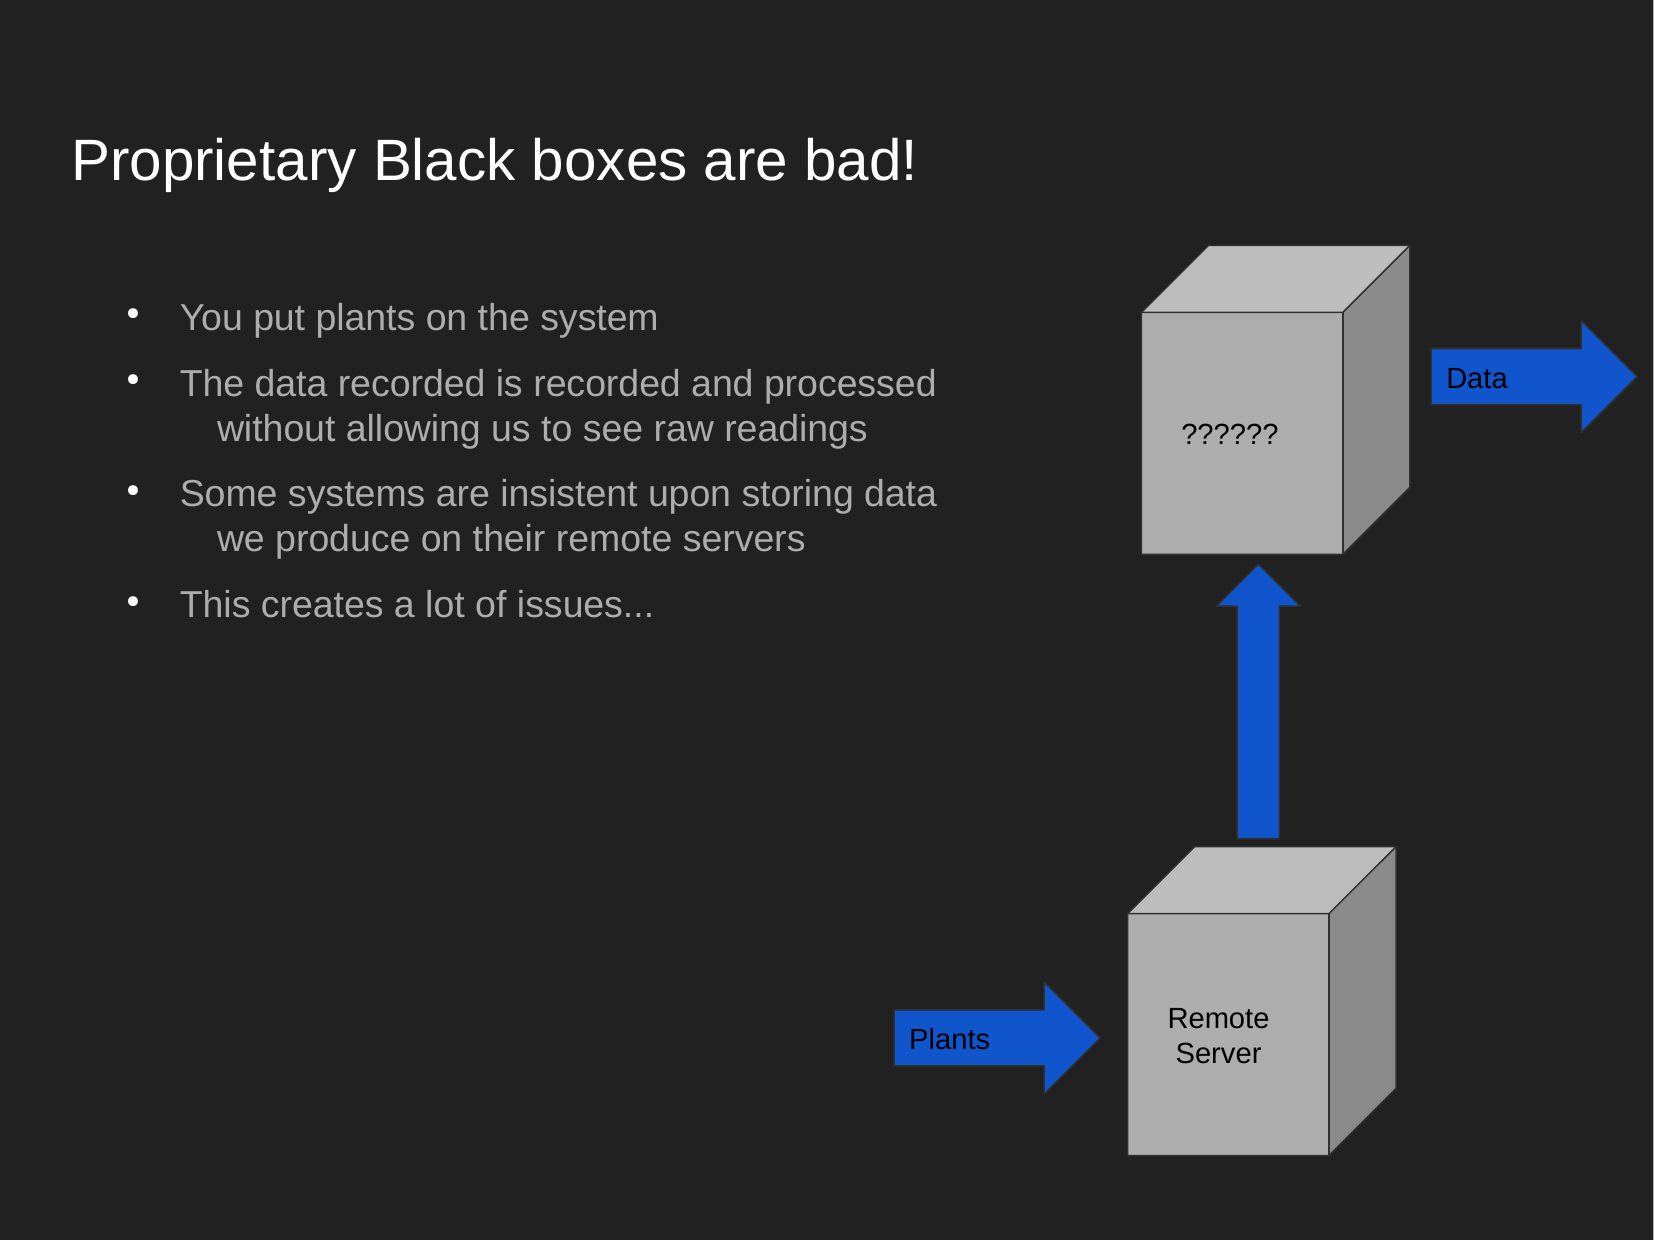

# Proprietary Black boxes are bad!
 ??????
You put plants on the system
The data recorded is recorded and processed without allowing us to see raw readings
Some systems are insistent upon storing data we produce on their remote servers
This creates a lot of issues...
Data
 Remote
 Server
Plants